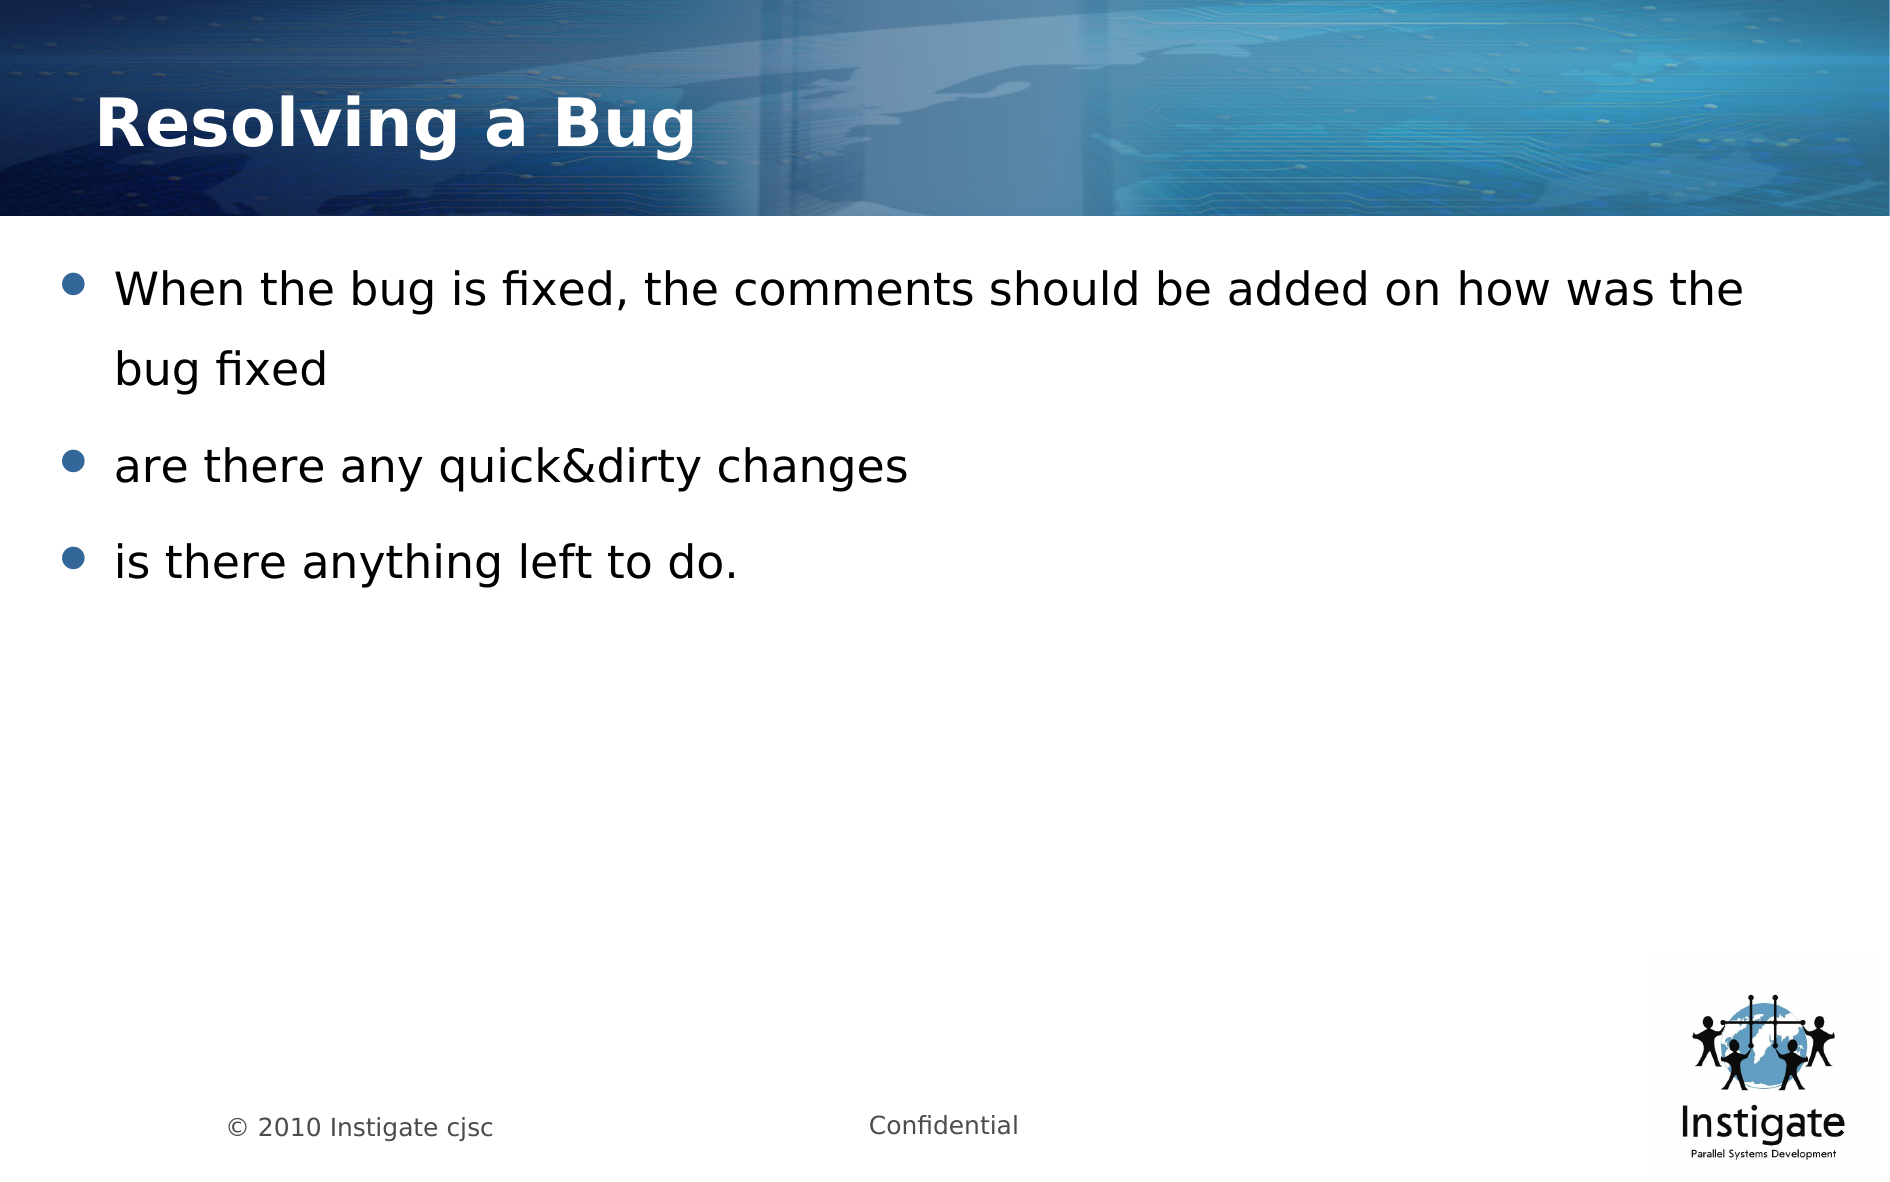

# Resolving a Bug
When the bug is fixed, the comments should be added on how was the bug fixed
are there any quick&dirty changes
is there anything left to do.